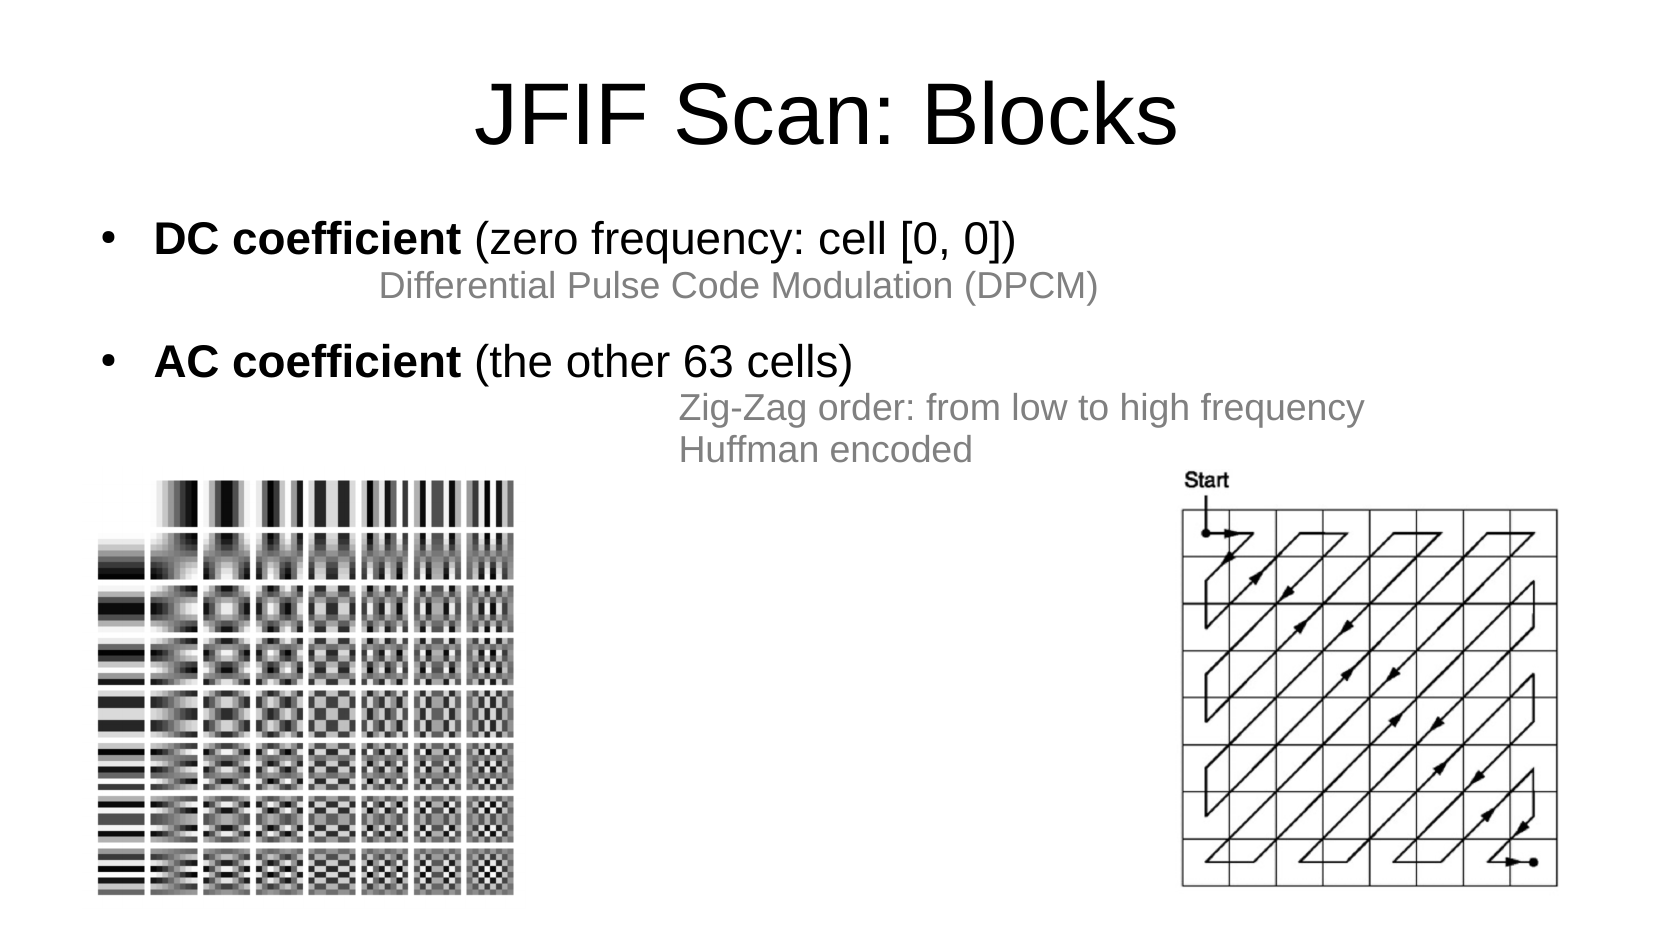

JFIF Scan: Blocks
# DC coefficient (zero frequency: cell [0, 0]) Differential Pulse Code Modulation (DPCM)
AC coefficient (the other 63 cells)
							Zig-Zag order: from low to high frequency
							Huffman encoded